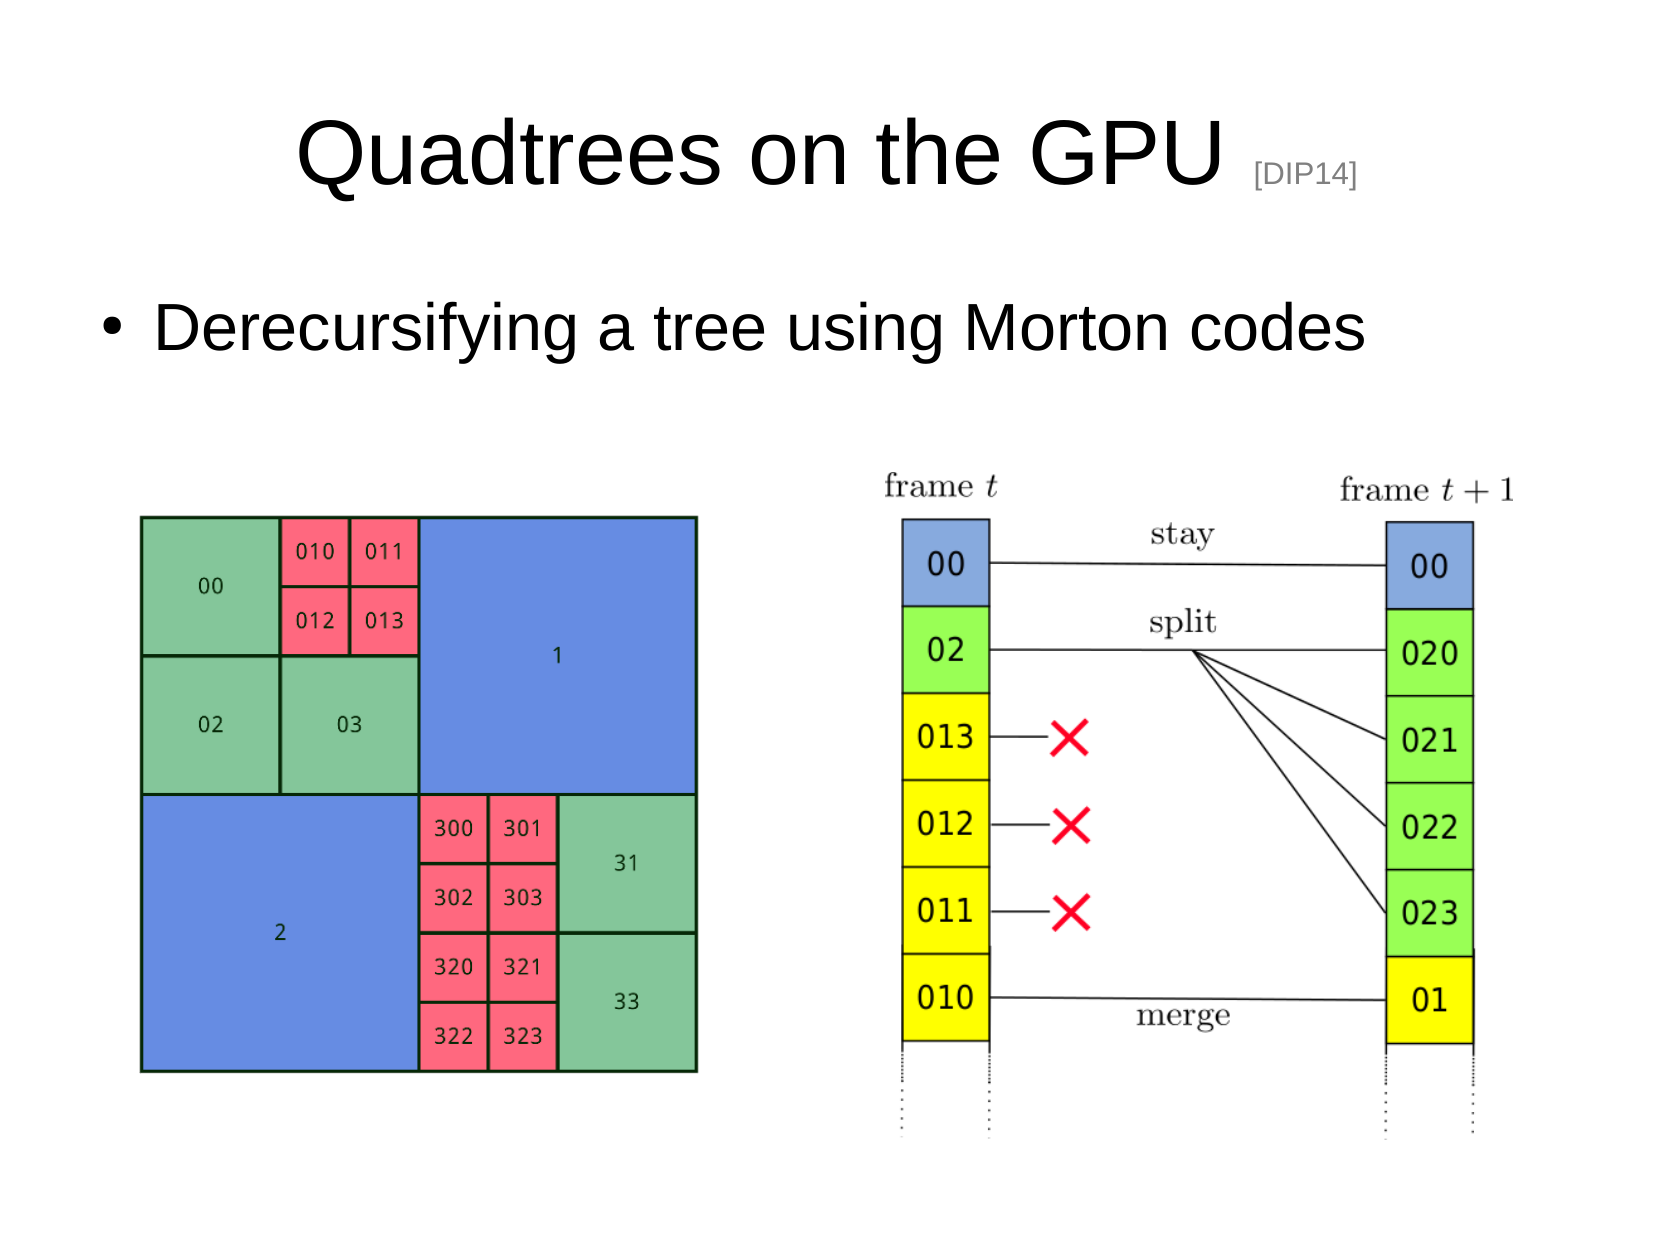

# Quadtrees on the GPU [DIP14]
Derecursifying a tree using Morton codes